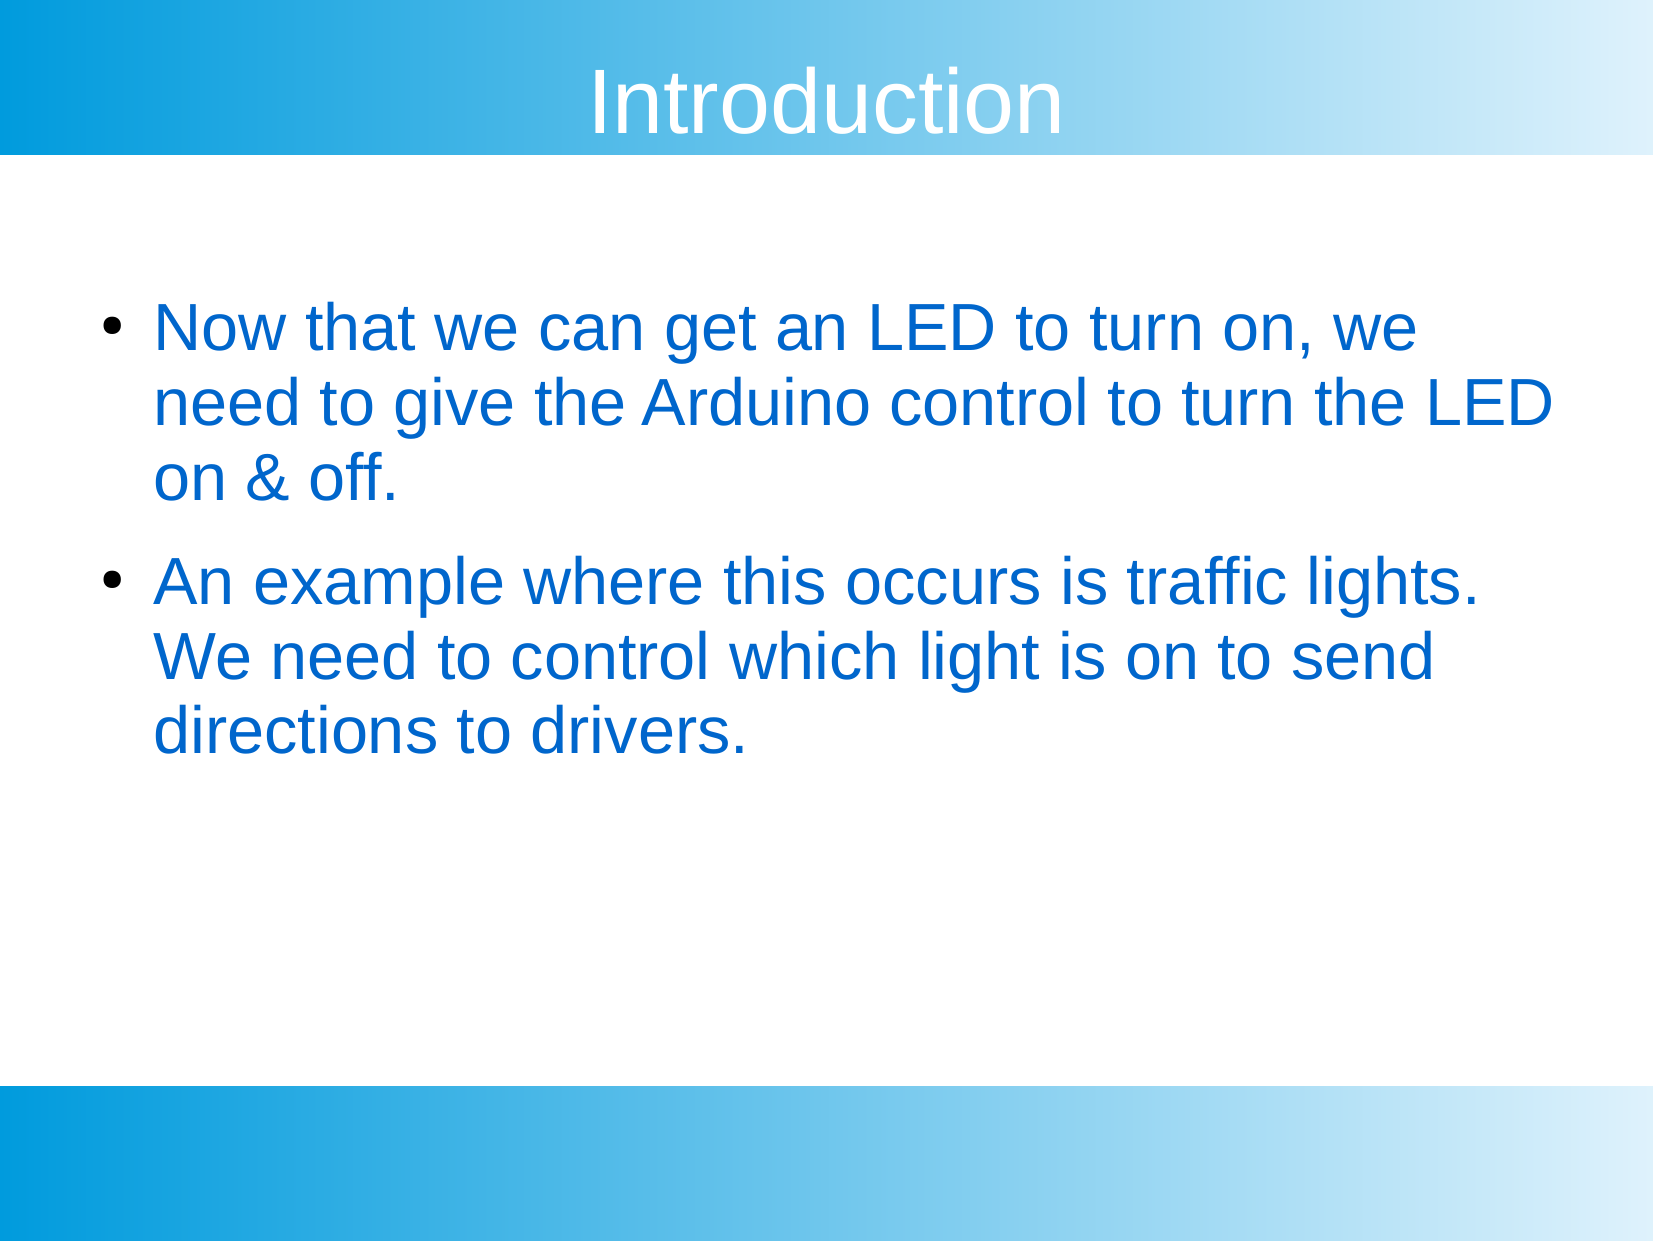

# Introduction
Now that we can get an LED to turn on, we need to give the Arduino control to turn the LED on & off.
An example where this occurs is traffic lights. We need to control which light is on to send directions to drivers.